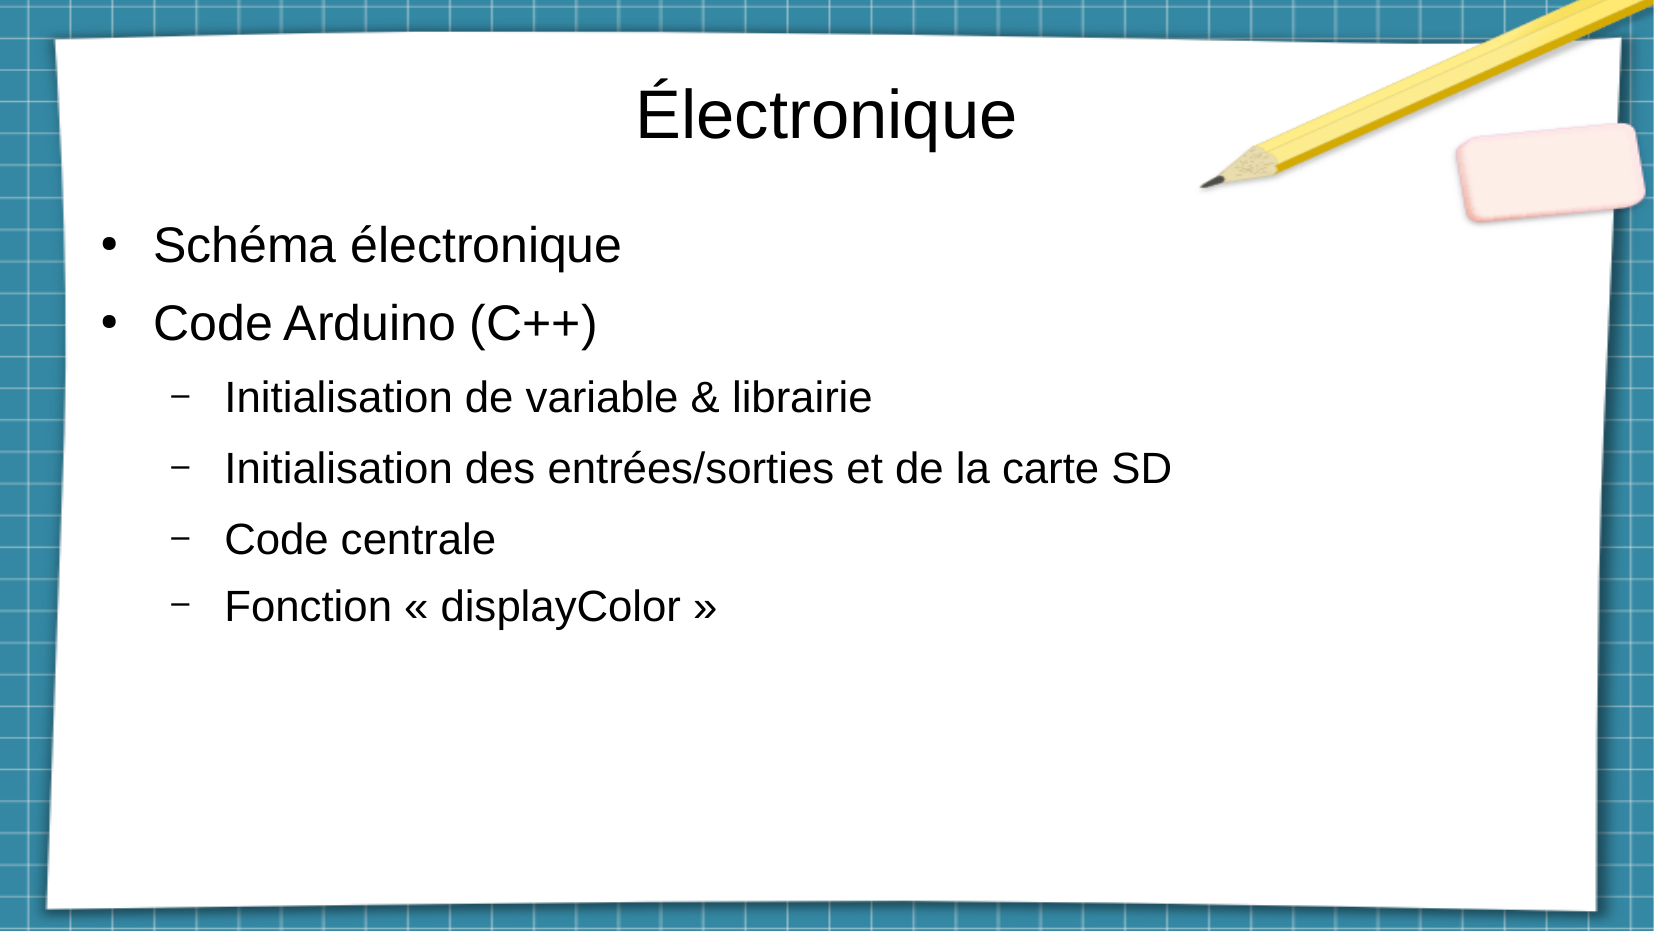

# Électronique
Schéma électronique
Code Arduino (C++)
Initialisation de variable & librairie
Initialisation des entrées/sorties et de la carte SD
Code centrale
Fonction « displayColor »